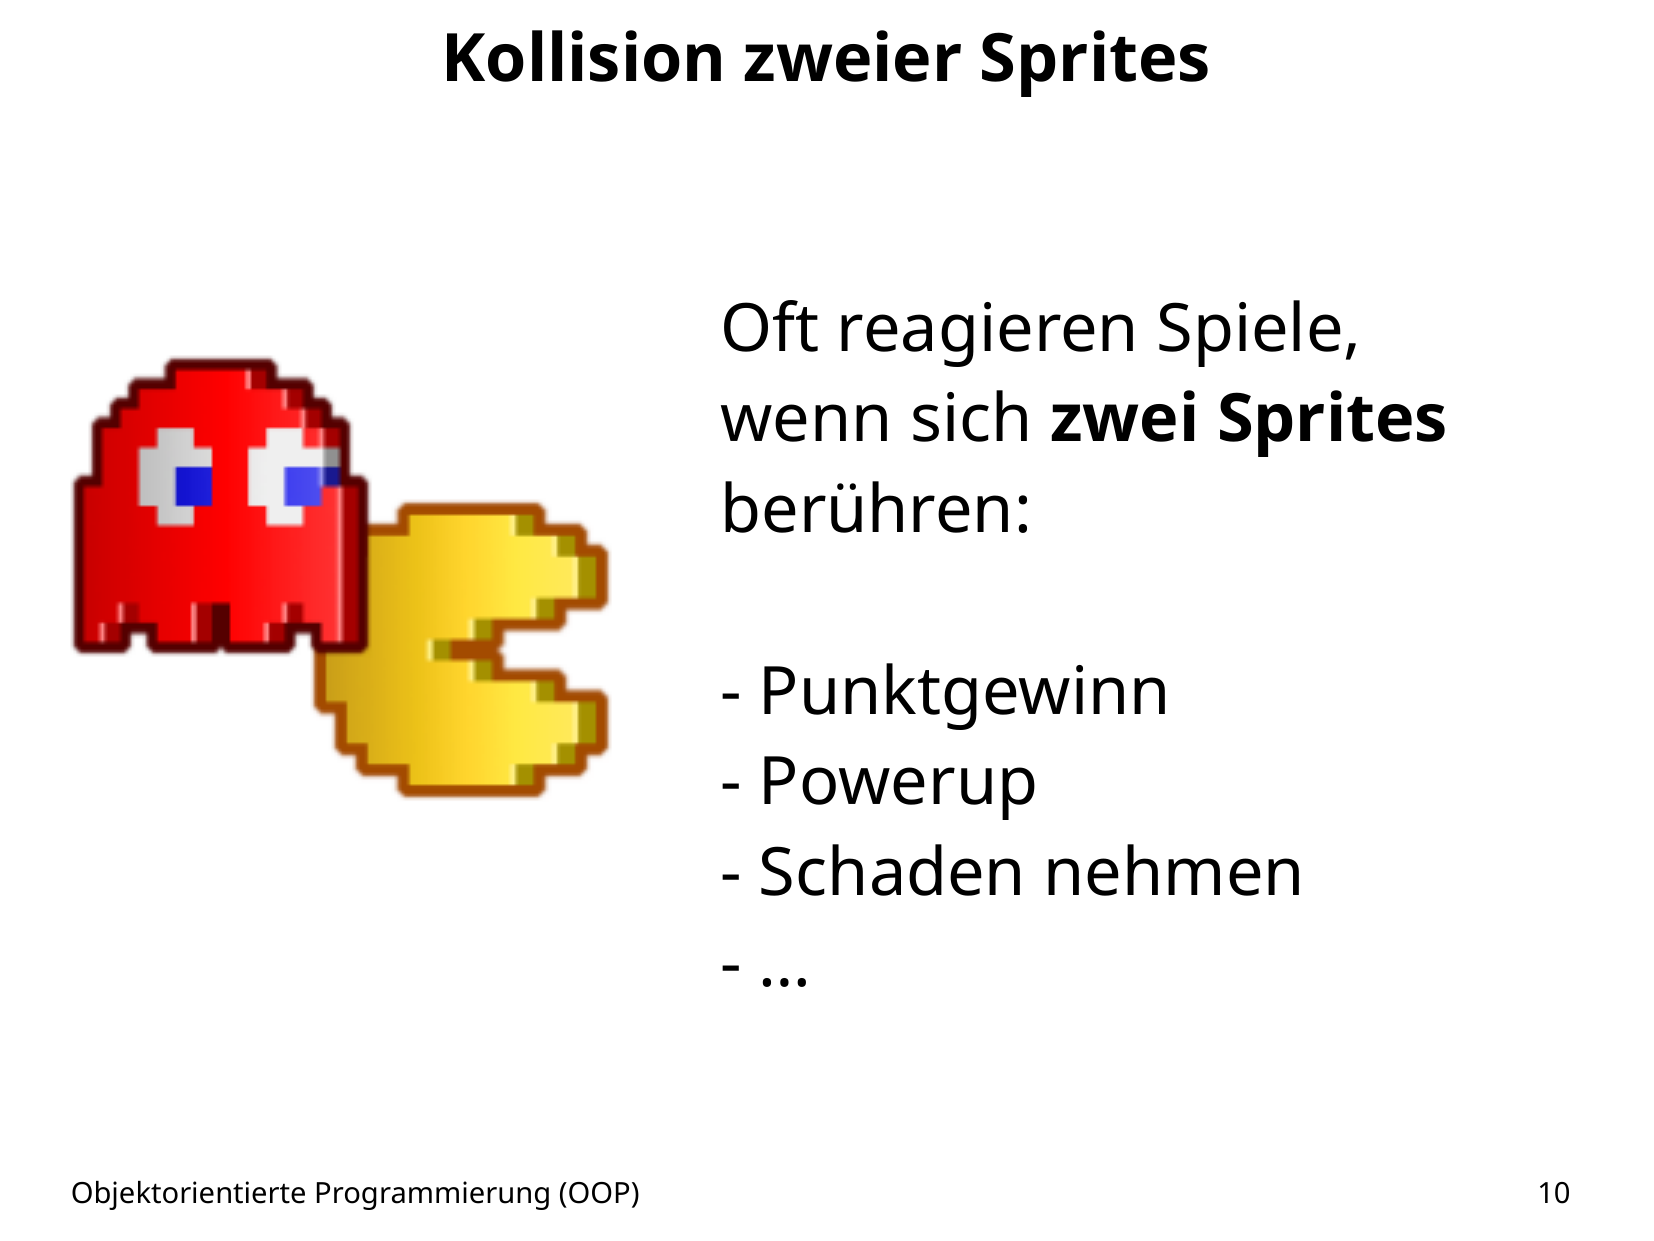

# Kollision zweier Sprites
Oft reagieren Spiele,
wenn sich zwei Sprites
berühren:
- Punktgewinn
- Powerup
- Schaden nehmen
- …
Objektorientierte Programmierung (OOP)
10